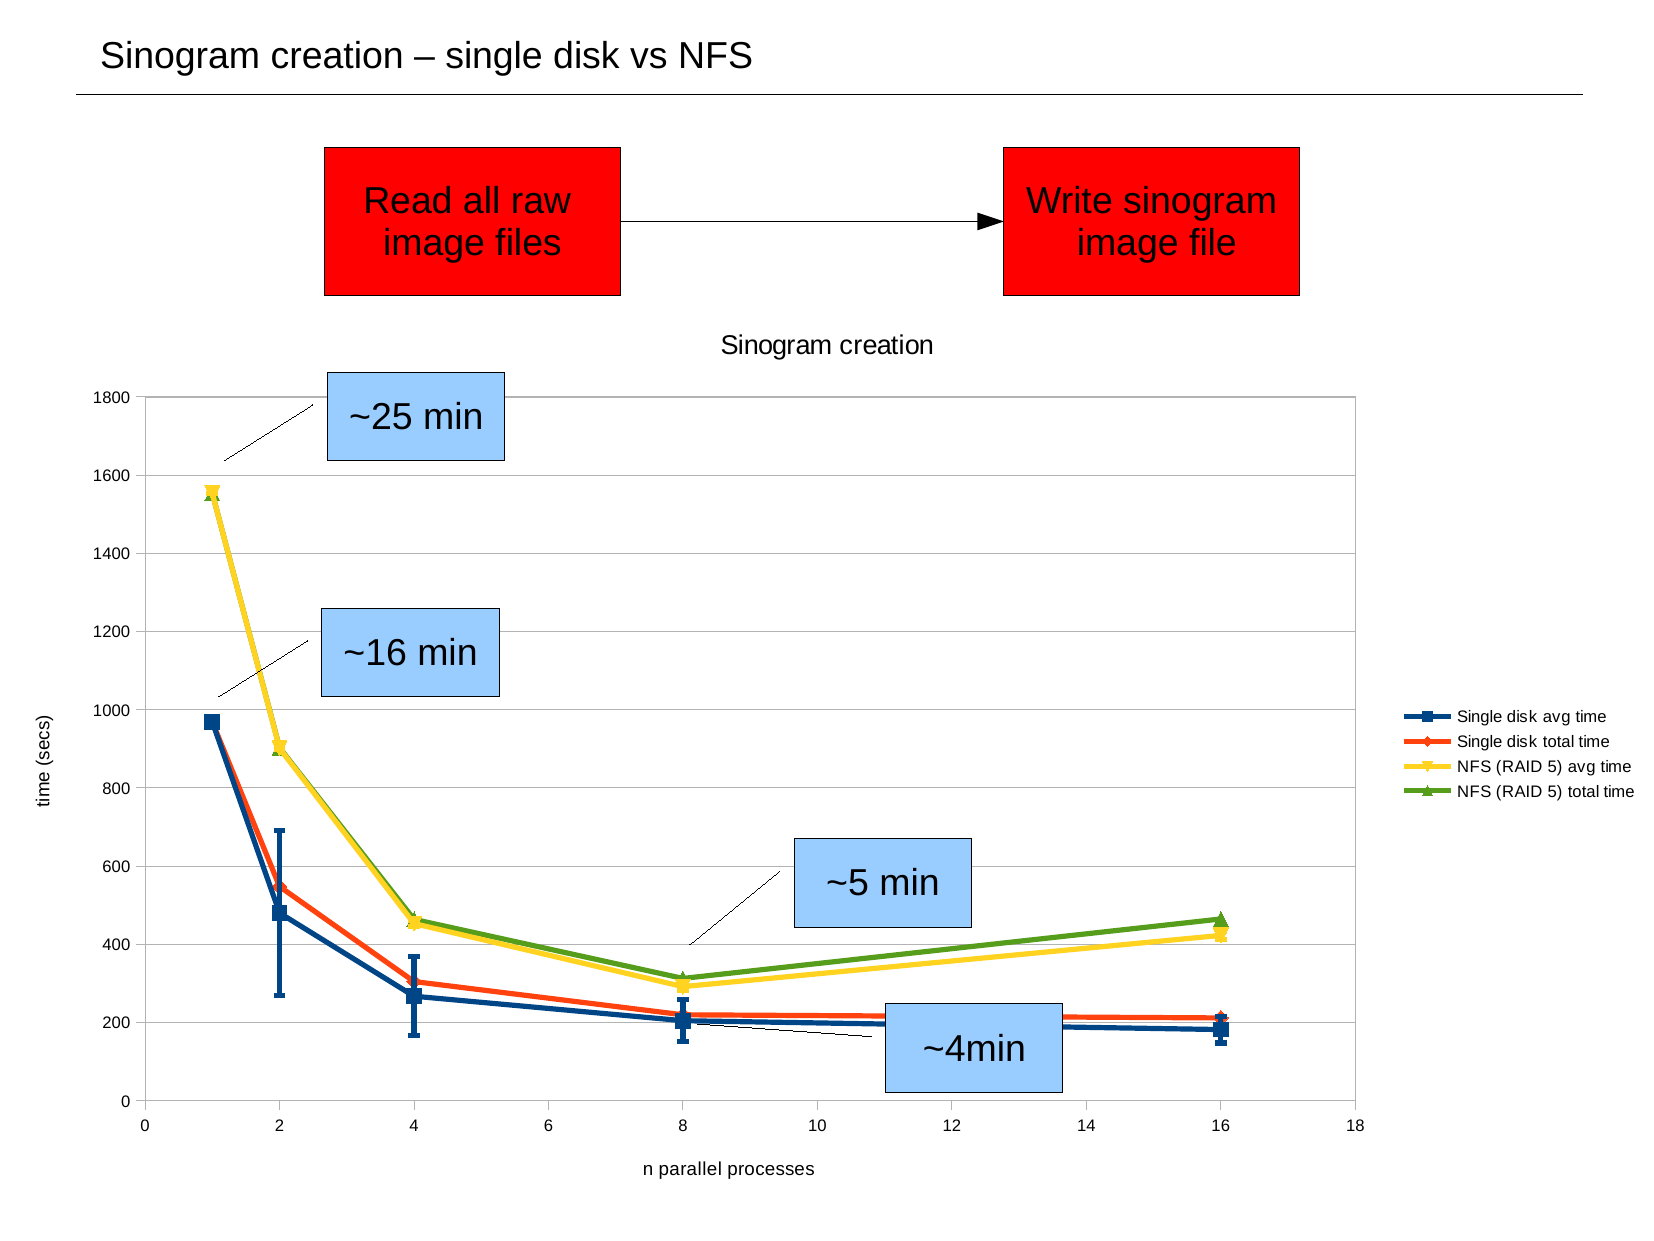

Sinogram creation – single disk vs NFS
Read all raw
image files
Write sinogram
 image file
### Chart: Sinogram creation
| Category | Single disk avg time | Single disk total time | NFS (RAID 5) avg time | NFS (RAID 5) total time |
|---|---|---|---|---|~25 min
~16 min
~5 min
~4min